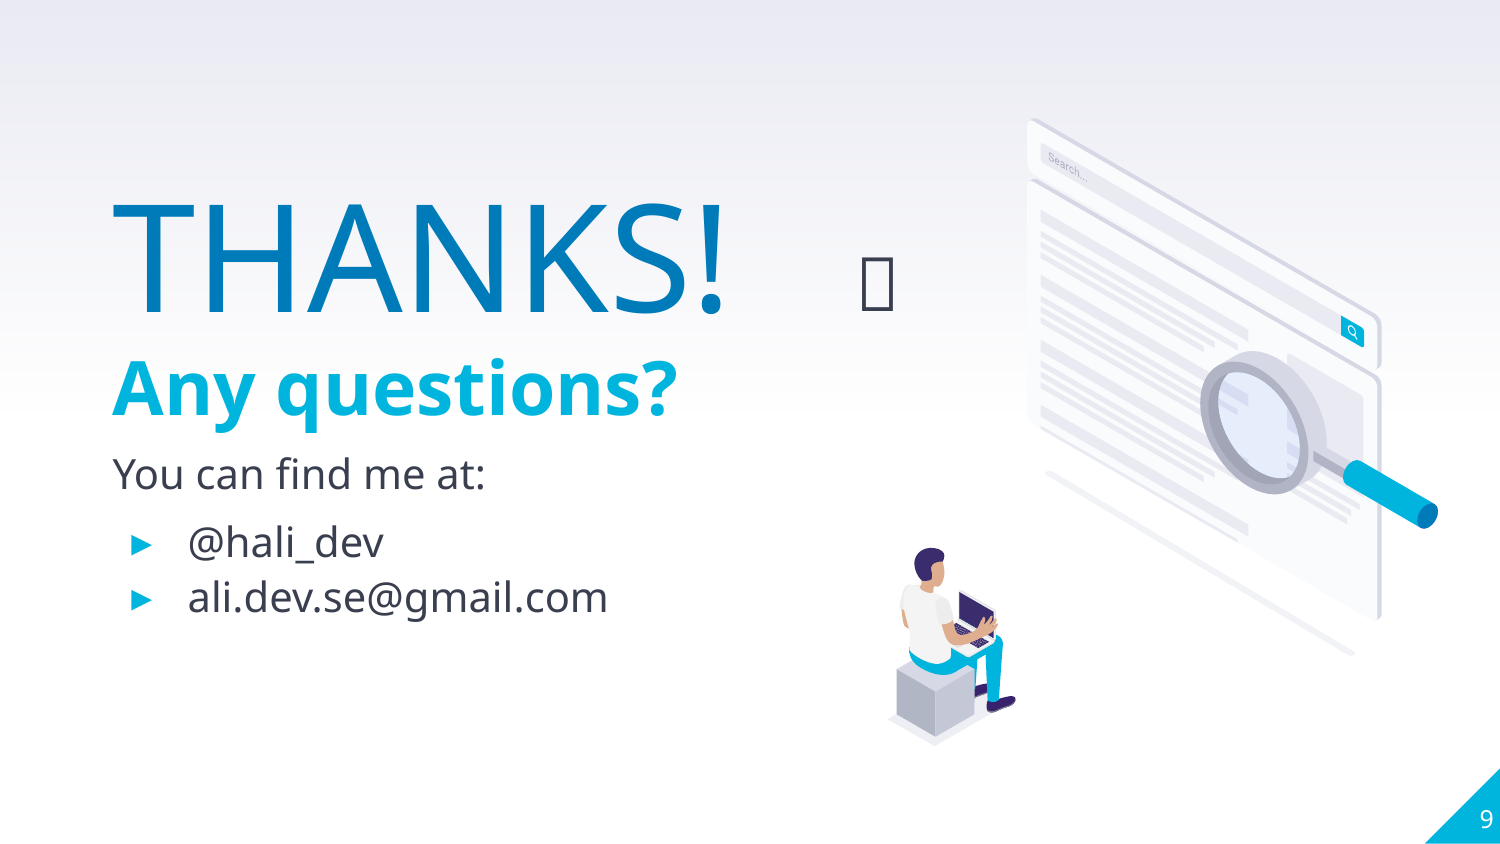

# THANKS!
👦
Any questions?
You can find me at:
@hali_dev
ali.dev.se@gmail.com